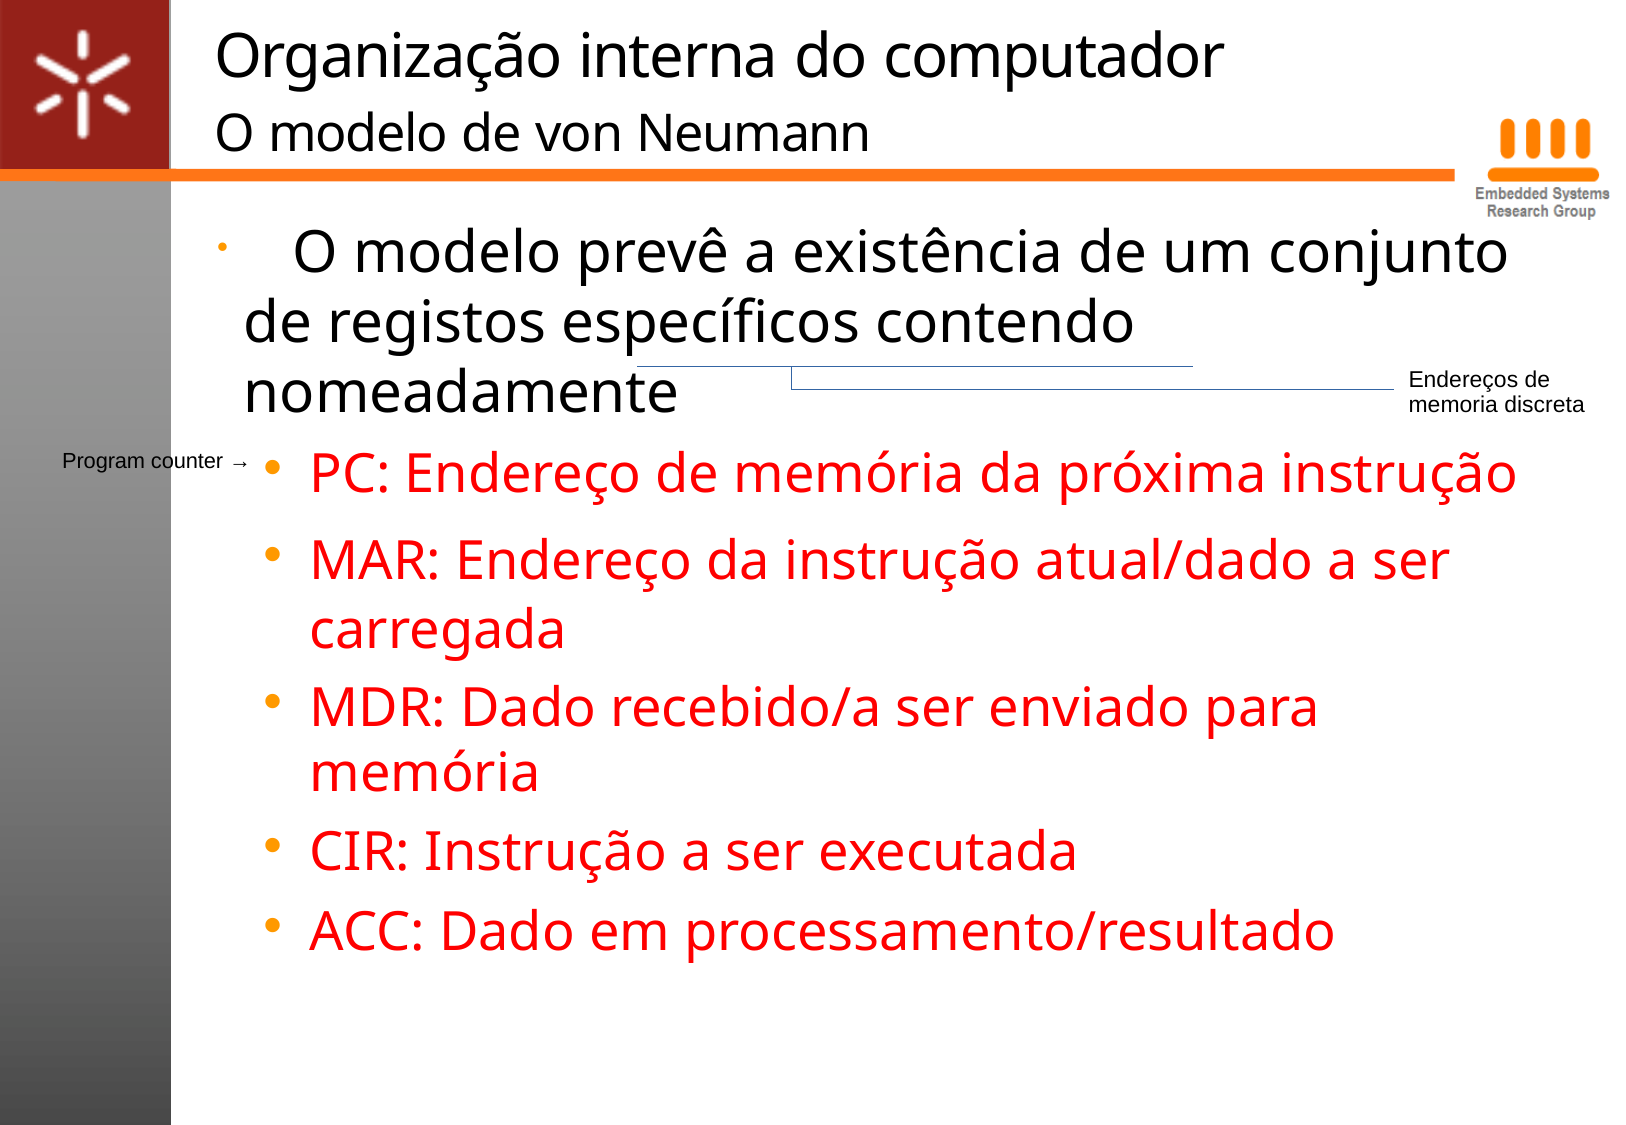

# Organização interna do computador O modelo de von Neumann
	O modelo prevê a existência de um conjunto de registos específicos contendo nomeadamente
PC: Endereço de memória da próxima instrução
MAR: Endereço da instrução atual/dado a ser carregada
MDR: Dado recebido/a ser enviado para memória
CIR: Instrução a ser executada
ACC: Dado em processamento/resultado
Endereços de memoria discreta
Program counter →